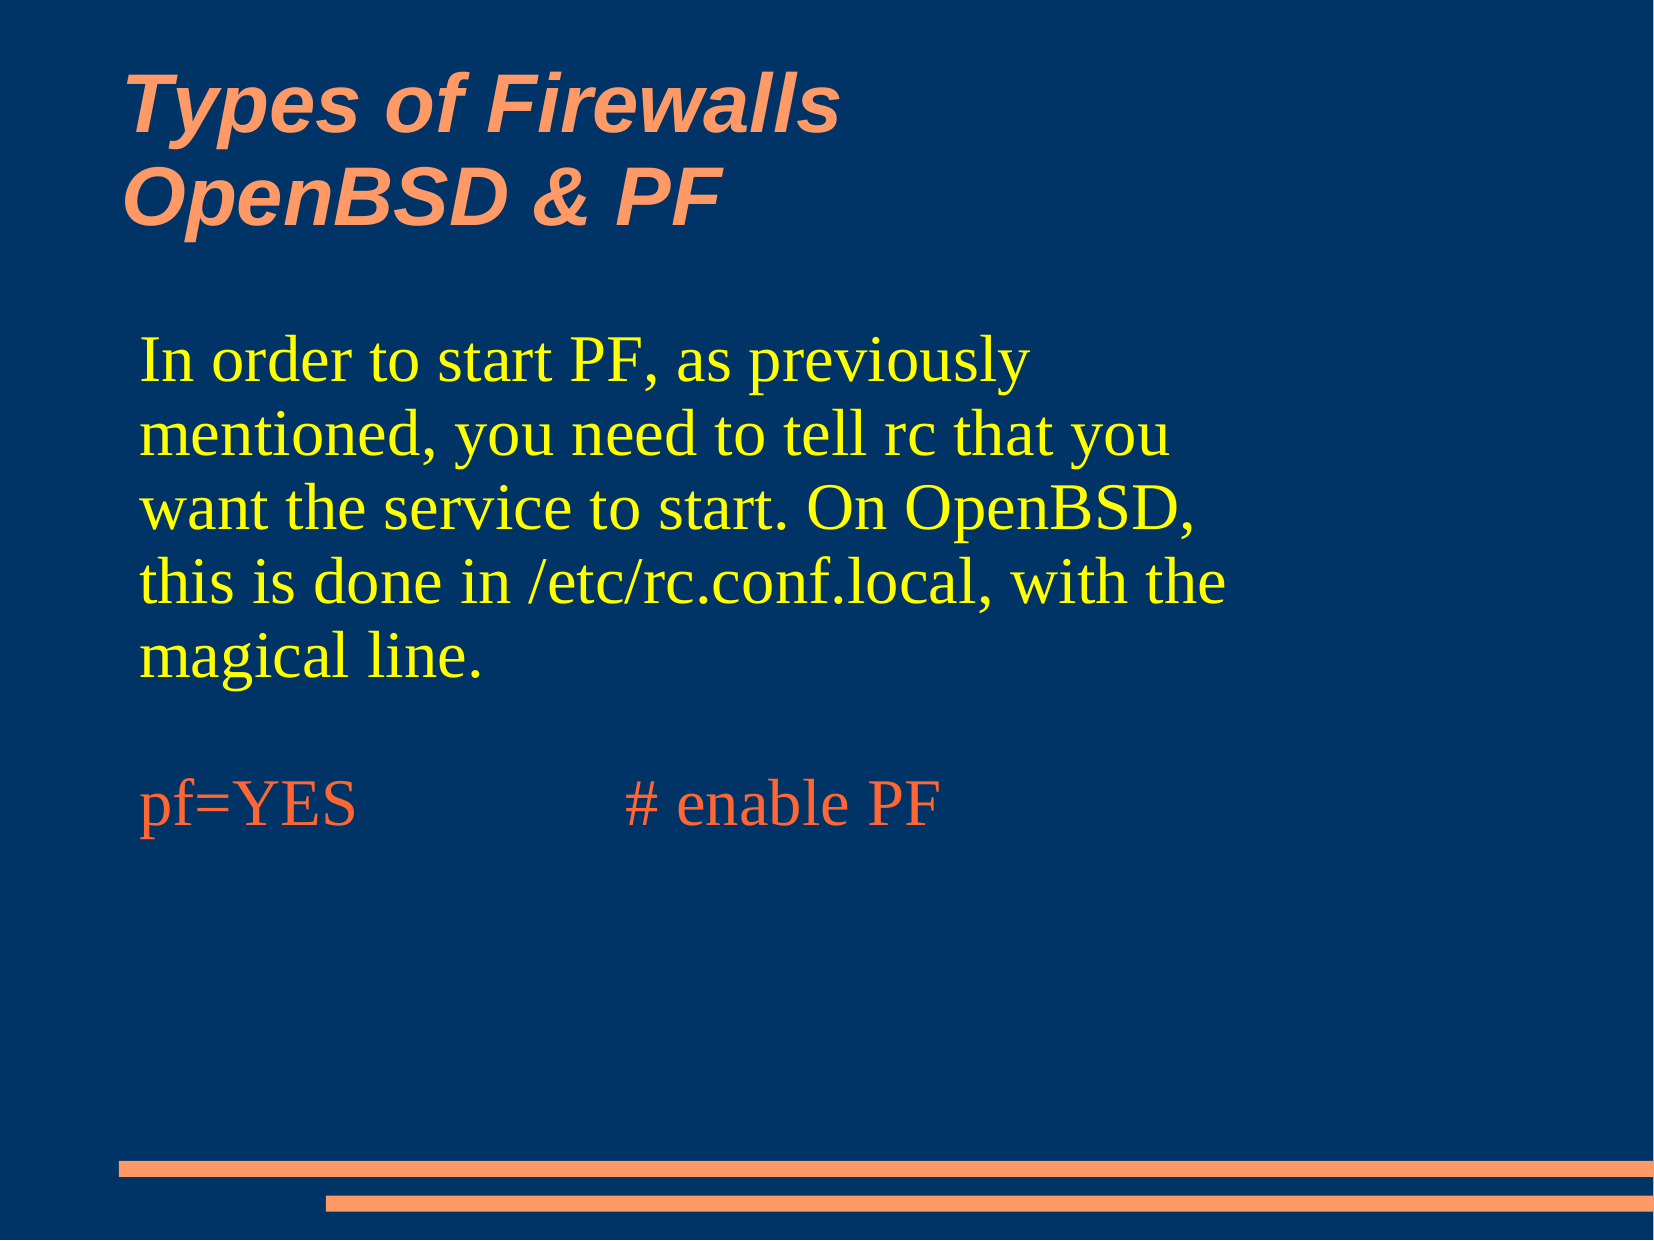

# Types of Firewalls OpenBSD & PF
In order to start PF, as previously
mentioned, you need to tell rc that you
want the service to start. On OpenBSD,
this is done in /etc/rc.conf.local, with the
magical line.
pf=YES # enable PF